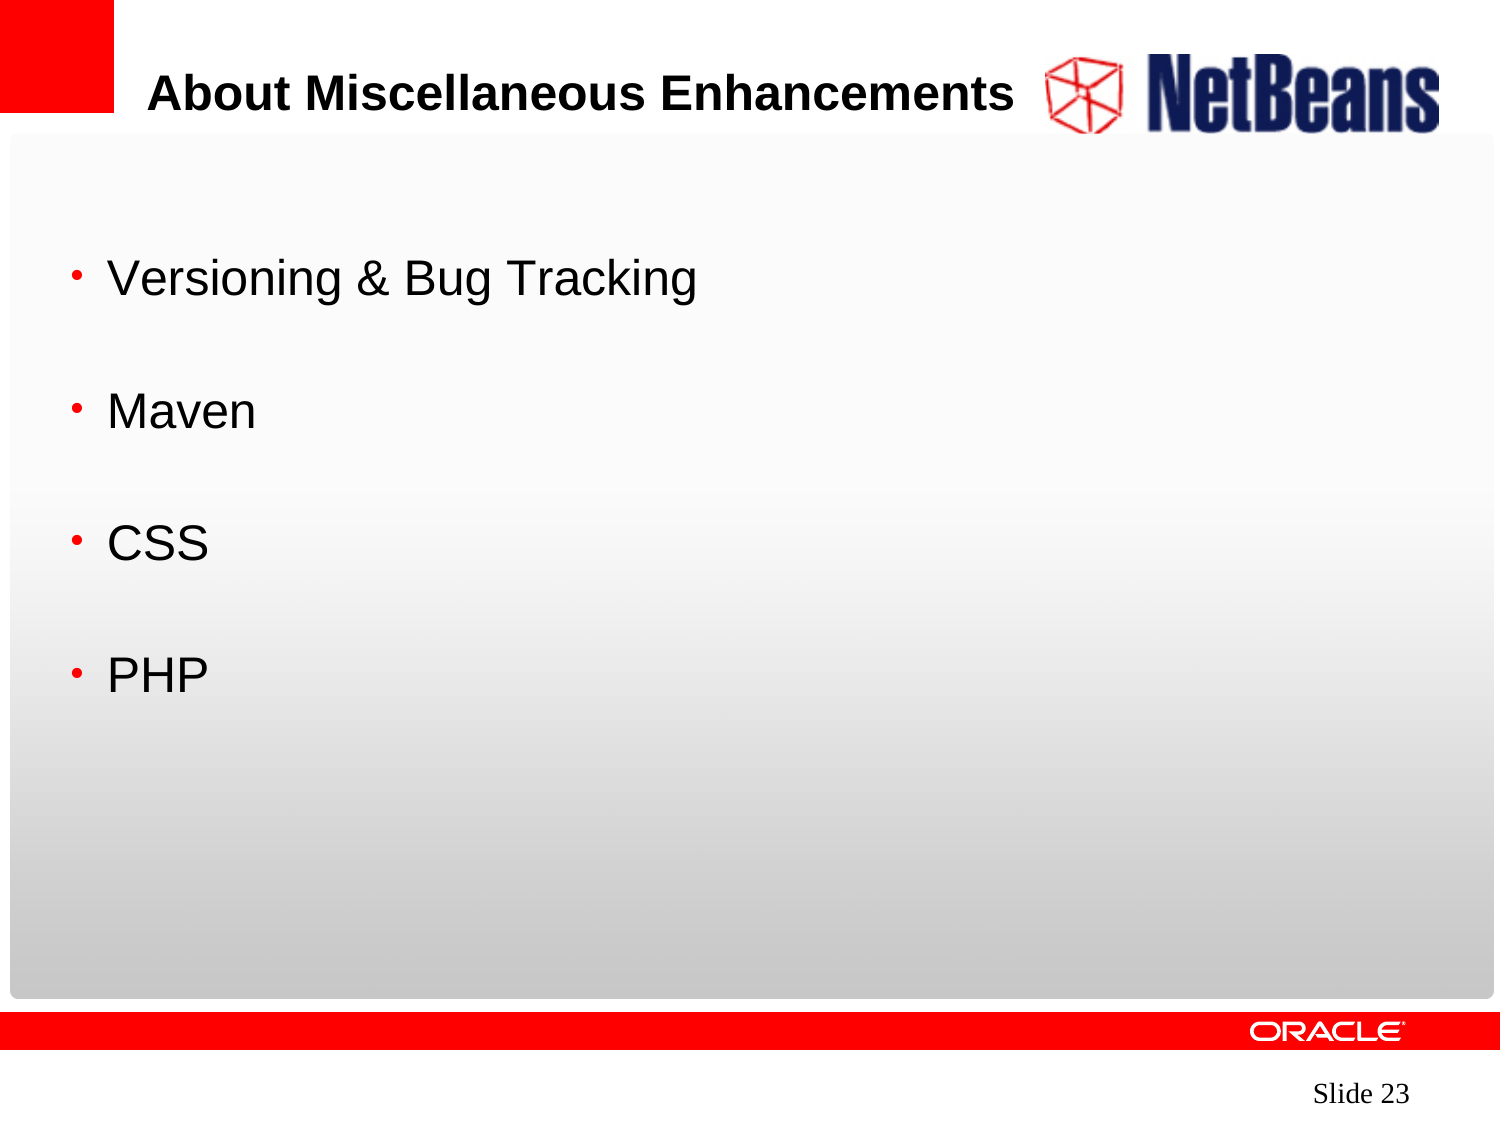

# About Miscellaneous Enhancements
Versioning & Bug Tracking
Maven
CSS
PHP